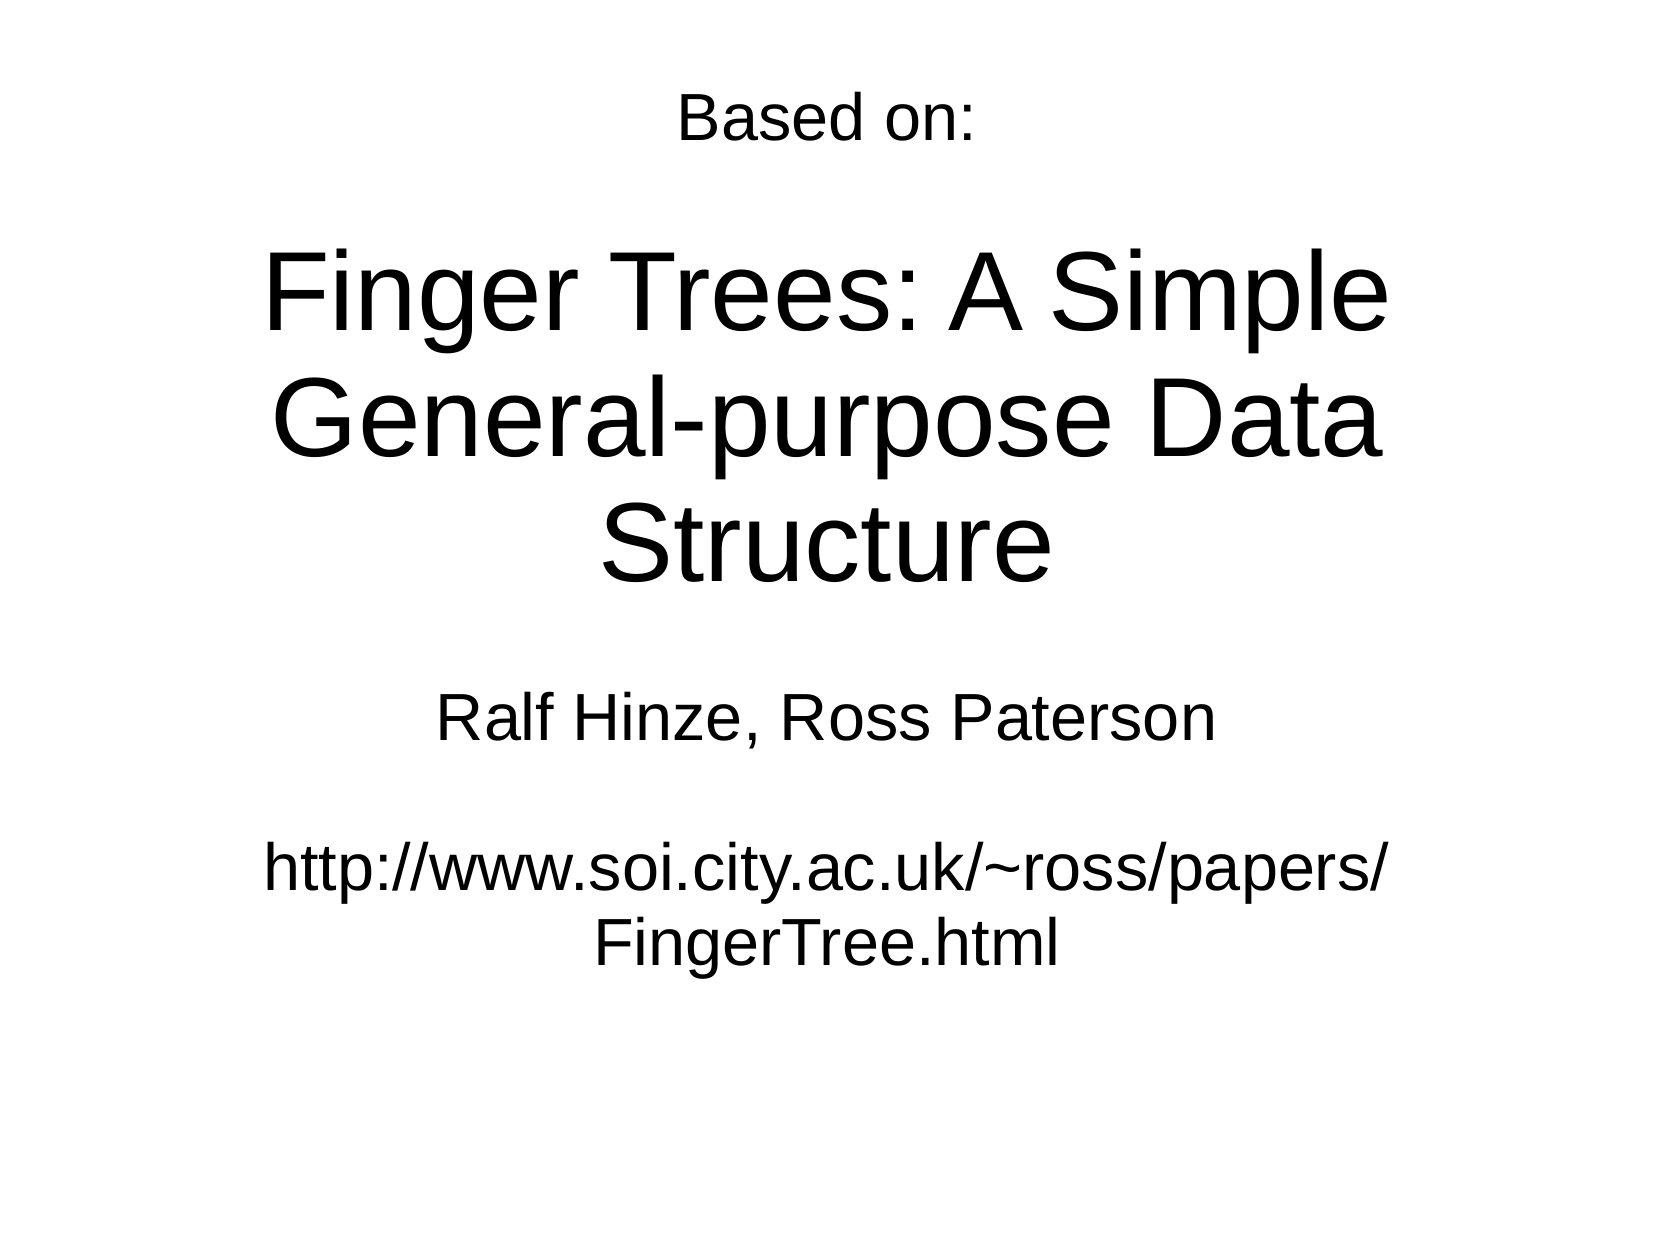

# Based on:
Finger Trees: A Simple General-purpose Data Structure
Ralf Hinze, Ross Paterson
http://www.soi.city.ac.uk/~ross/papers/FingerTree.html